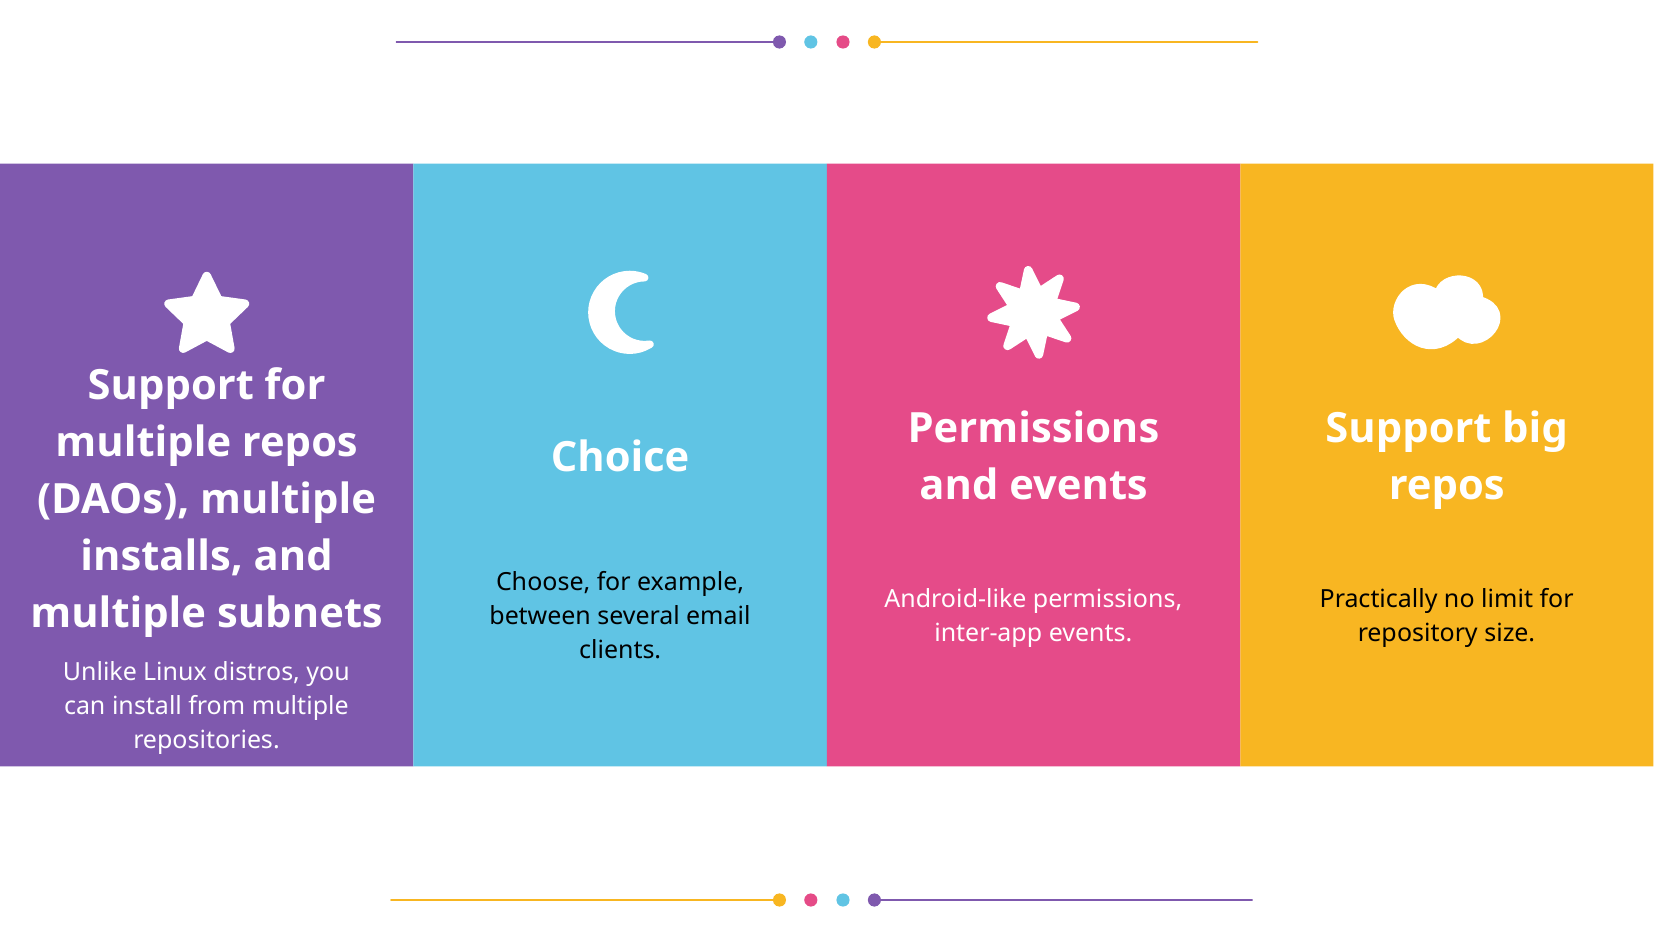

Support for multiple repos (DAOs), multiple installs, and multiple subnets
Permissions and events
Support big repos
Choice
Choose, for example, between several email clients.
Android-like permissions, inter-app events.
Practically no limit for repository size.
# Unlike Linux distros, you can install from multiple repositories.